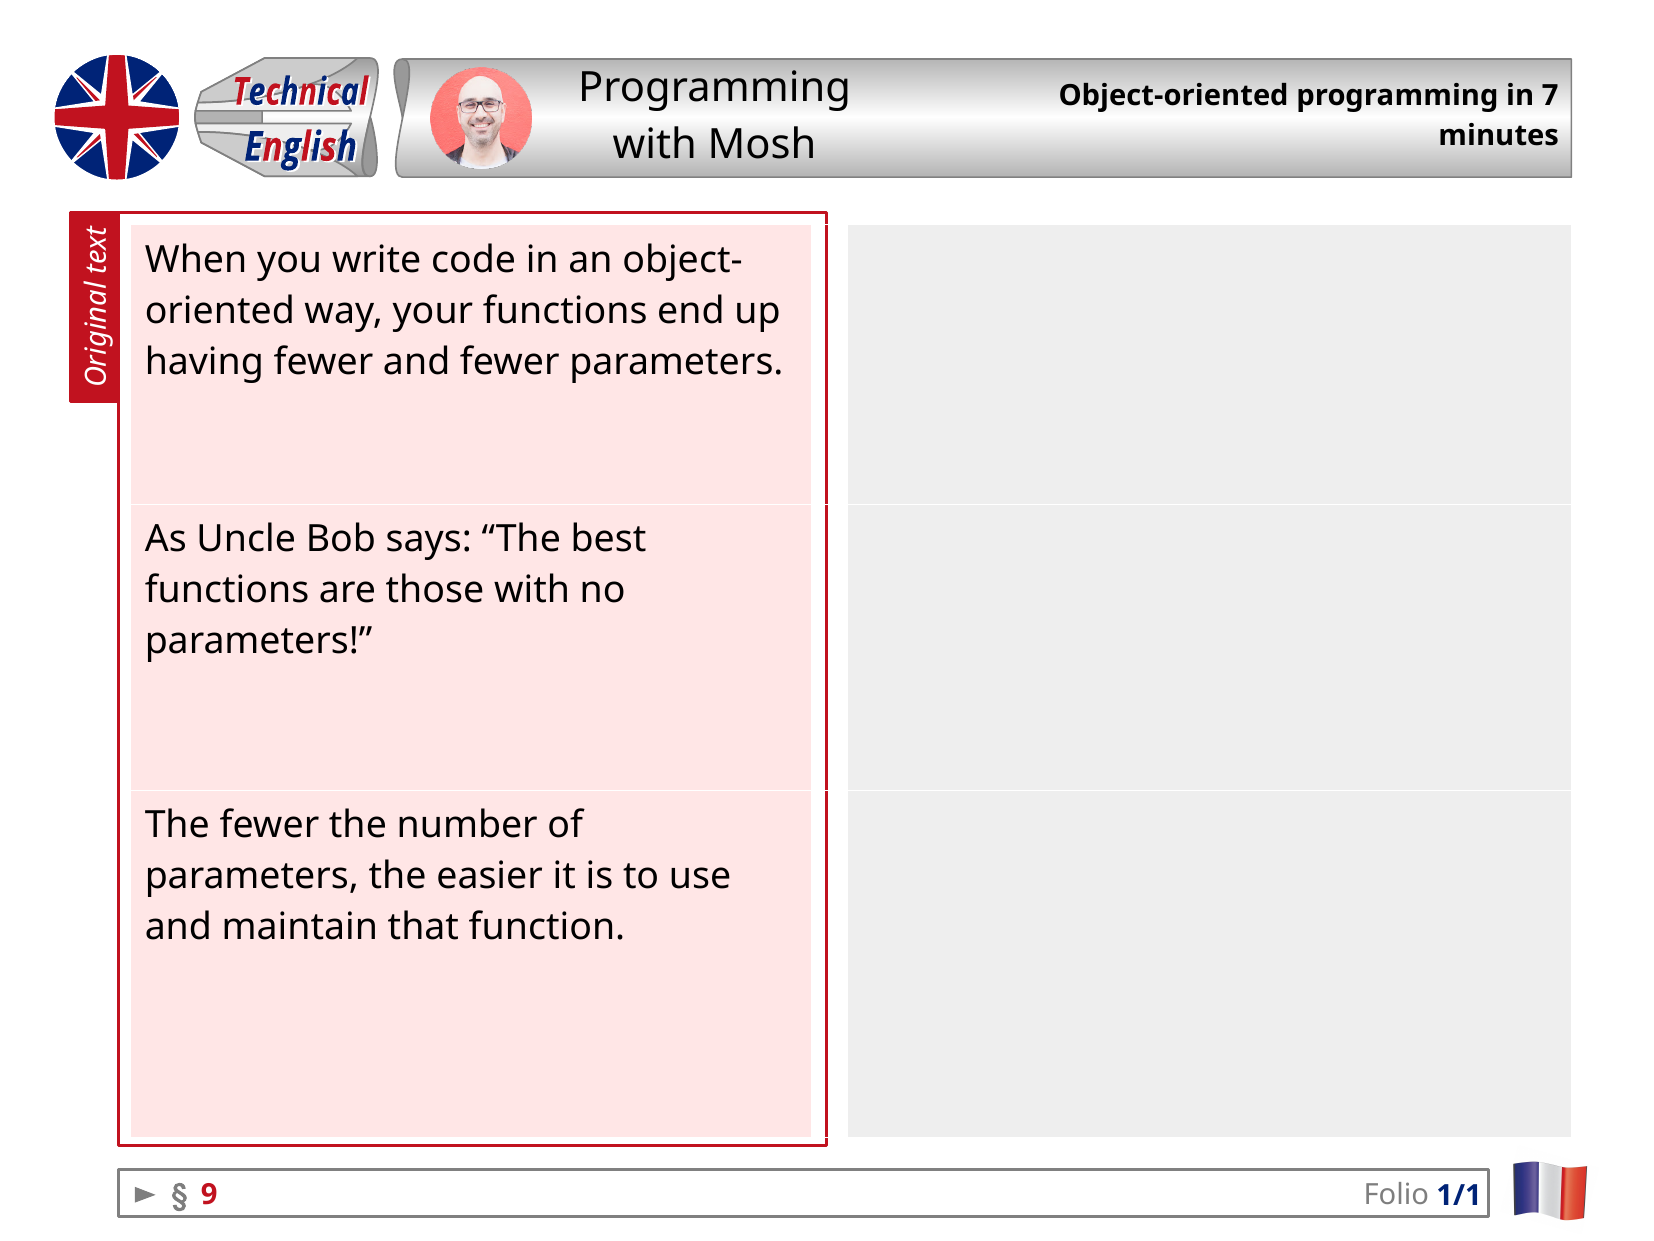

#
| When you write code in an object-oriented way, your functions end up having fewer and fewer parameters. | | |
| --- | --- | --- |
| As Uncle Bob says: “The best functions are those with no parameters!” | | |
| The fewer the number of parameters, the easier it is to use and maintain that function. | | |
9
1/1